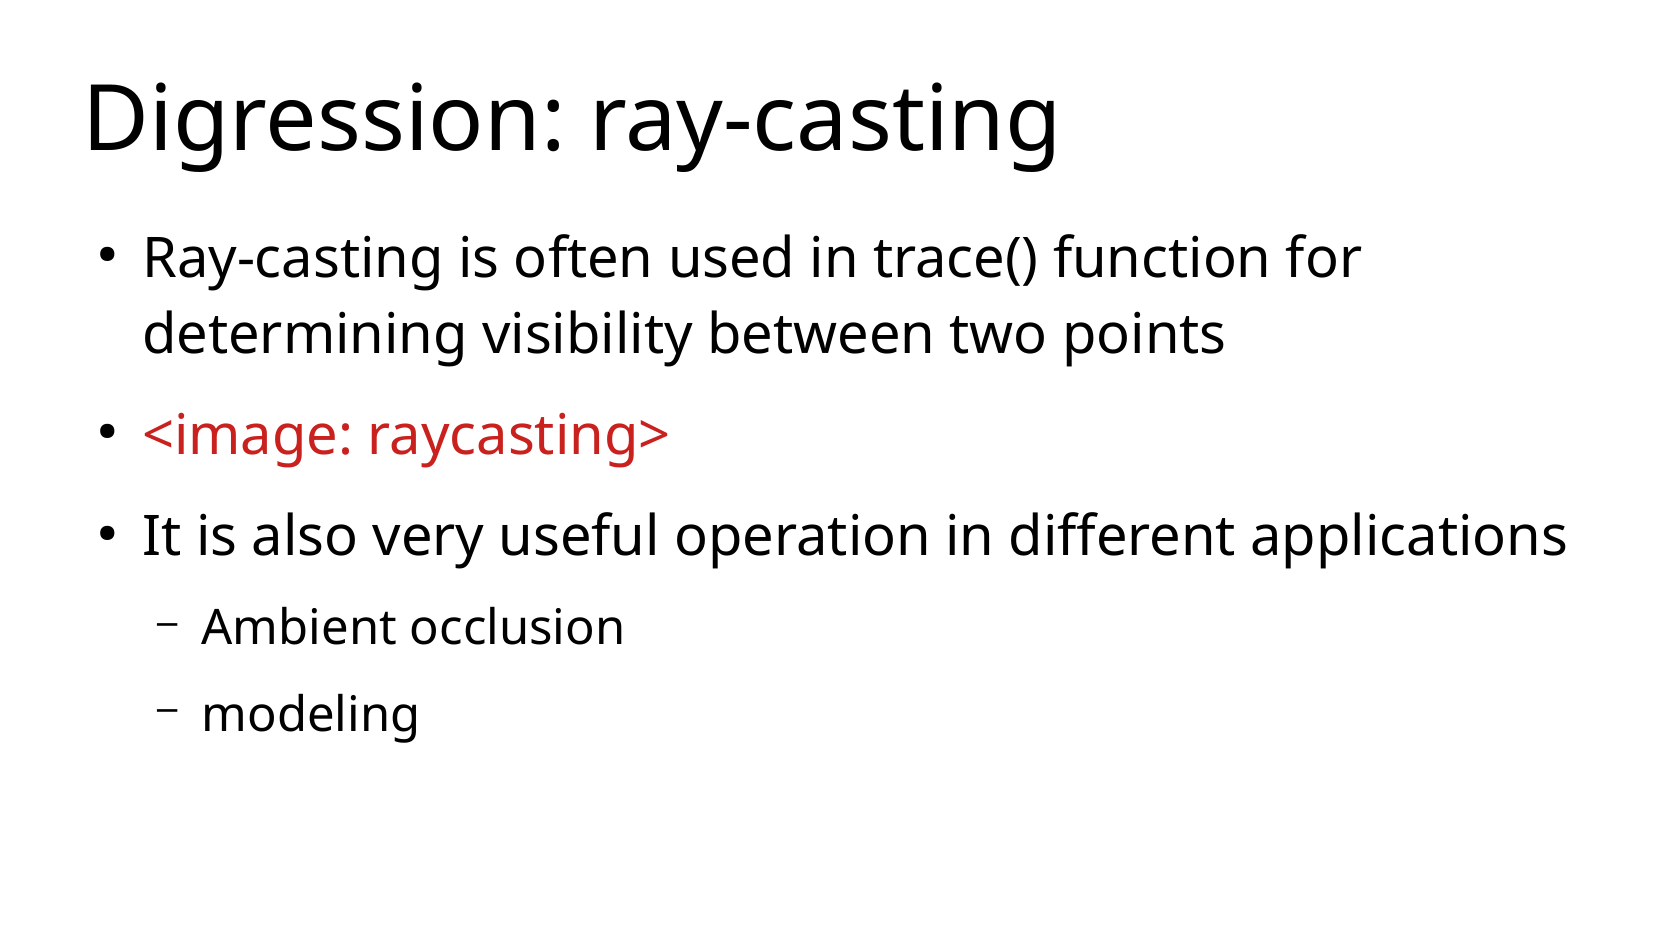

# Digression: ray-casting
Ray-casting is often used in trace() function for determining visibility between two points
<image: raycasting>
It is also very useful operation in different applications
Ambient occlusion
modeling